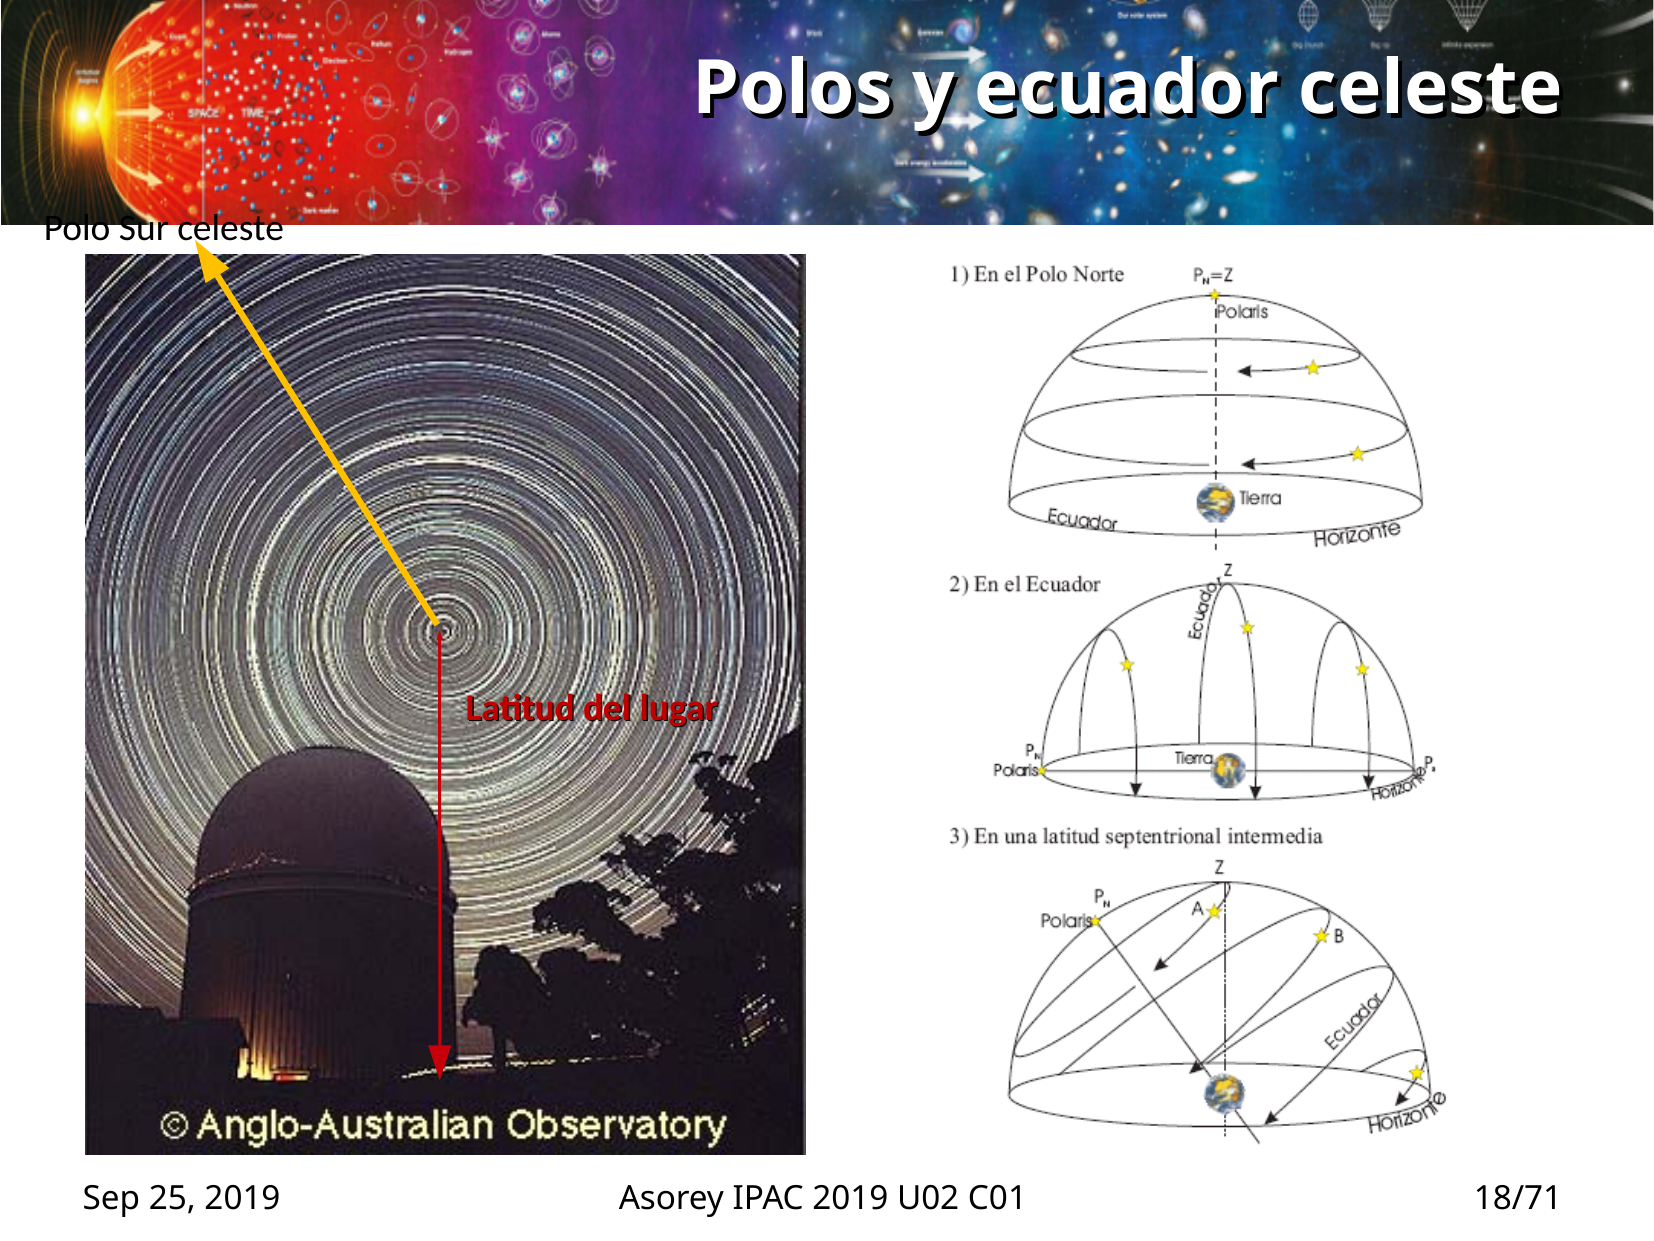

# Polos y ecuador celeste
Polo Sur celeste
Latitud del lugar
Sep 25, 2019
Asorey IPAC 2019 U02 C01
18